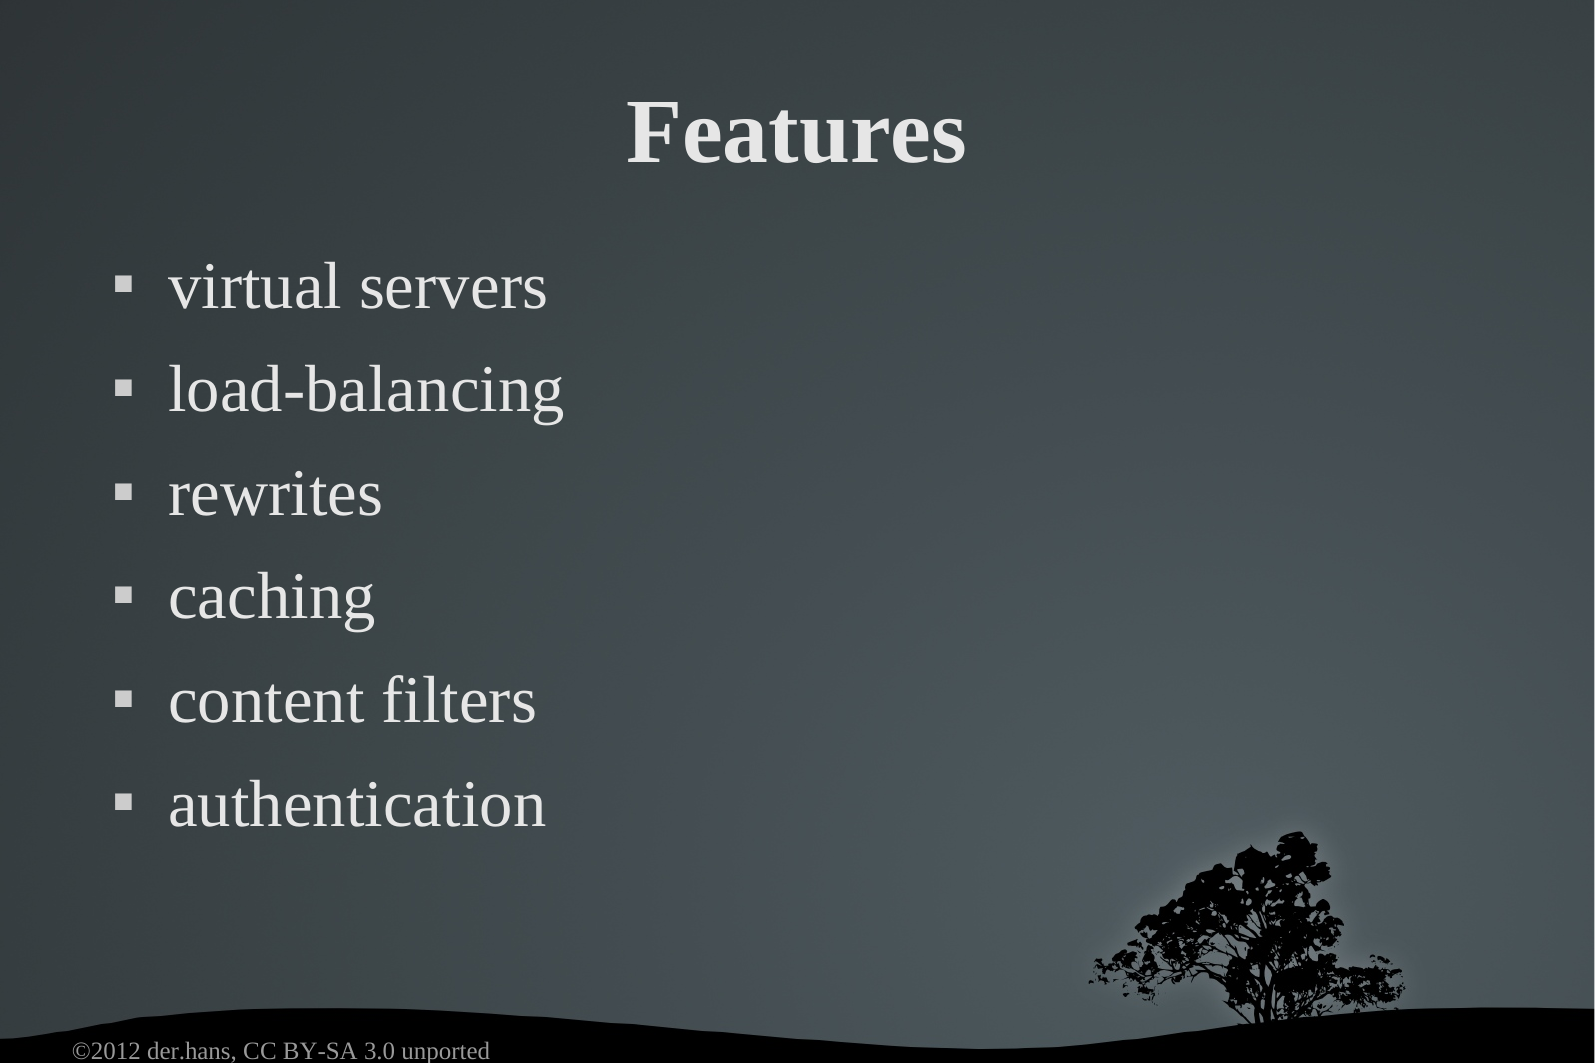

# Features
virtual servers
load-balancing
rewrites
caching
content filters
authentication
©2012 der.hans, CC BY-SA 3.0 unported